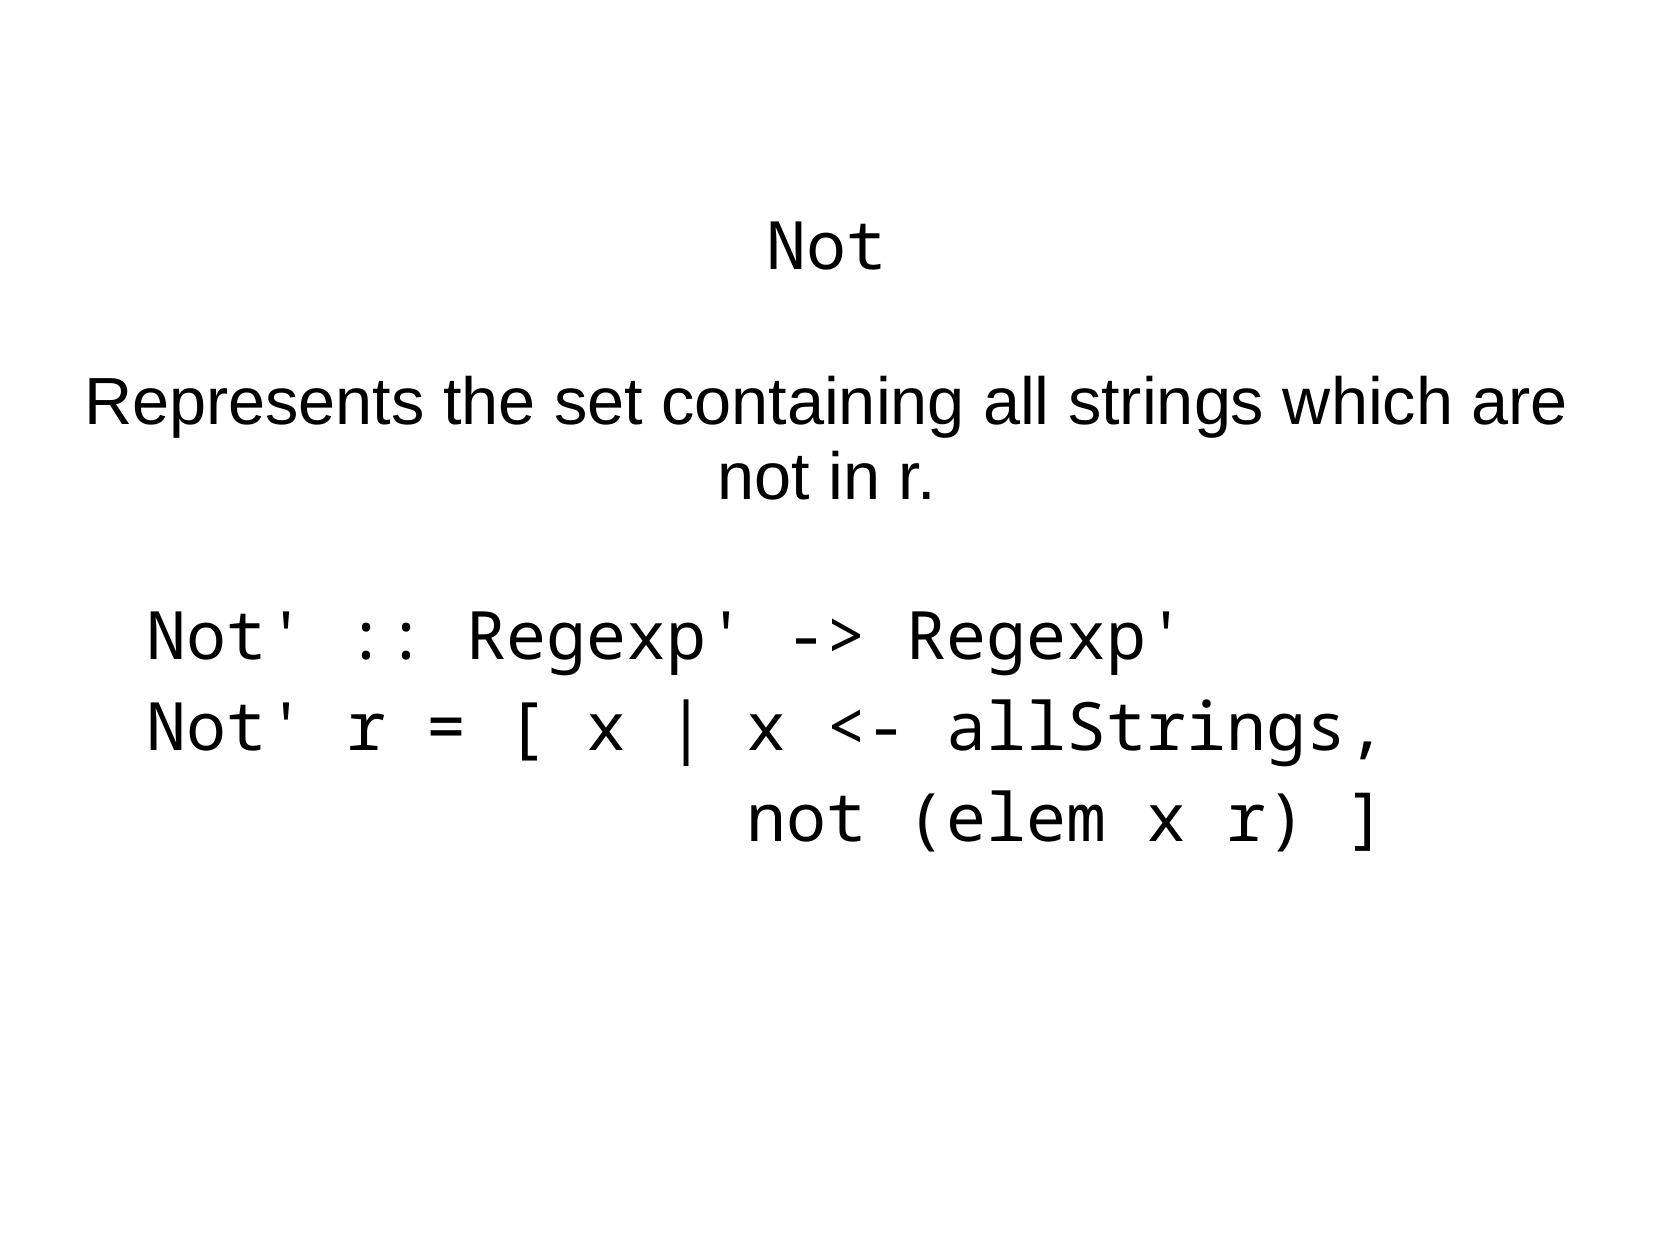

# Not
Represents the set containing all strings which are not in r.
Not' :: Regexp' -> Regexp'
Not' r = [ x | x <- allStrings,
 not (elem x r) ]